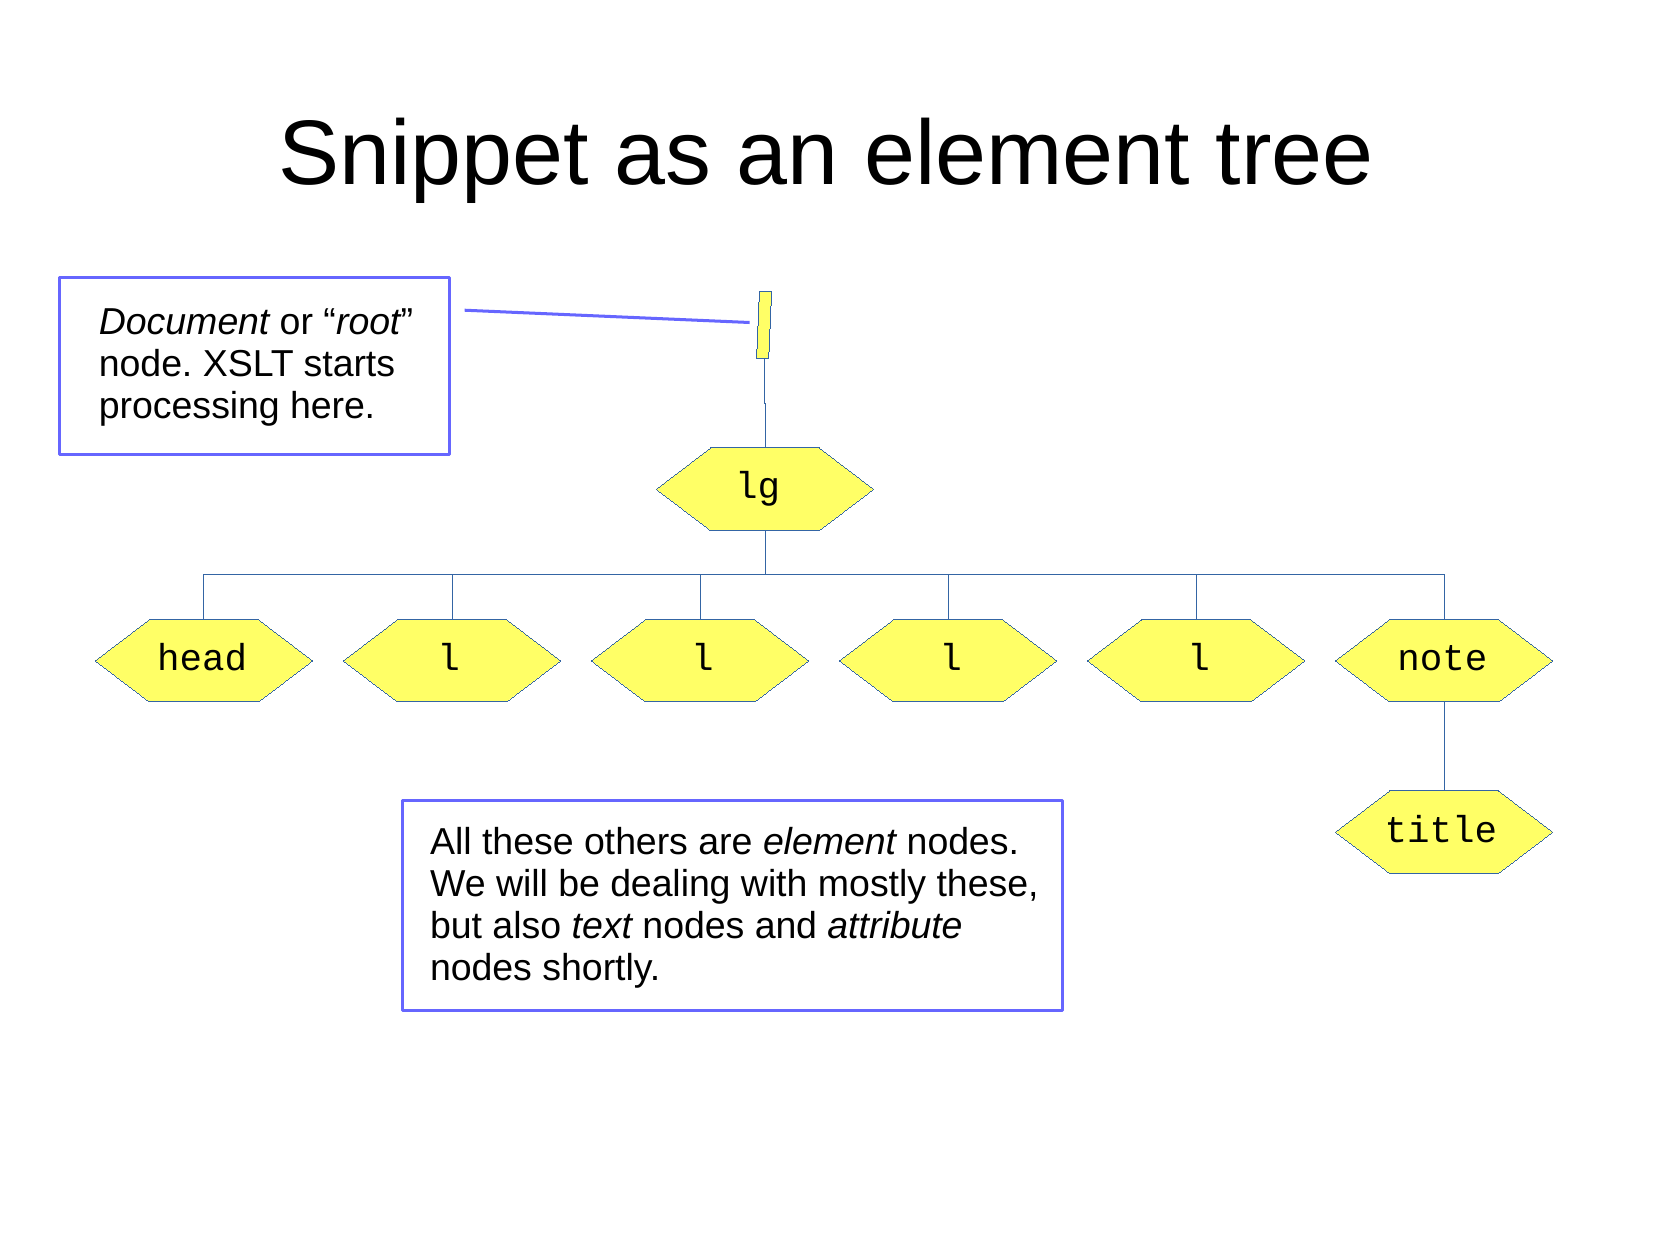

# Snippet as an element tree
Document or “root”
node. XSLT starts
processing here.
lg
head
l
l
l
l
note
title
All these others are element nodes.
We will be dealing with mostly these,
but also text nodes and attribute
nodes shortly.